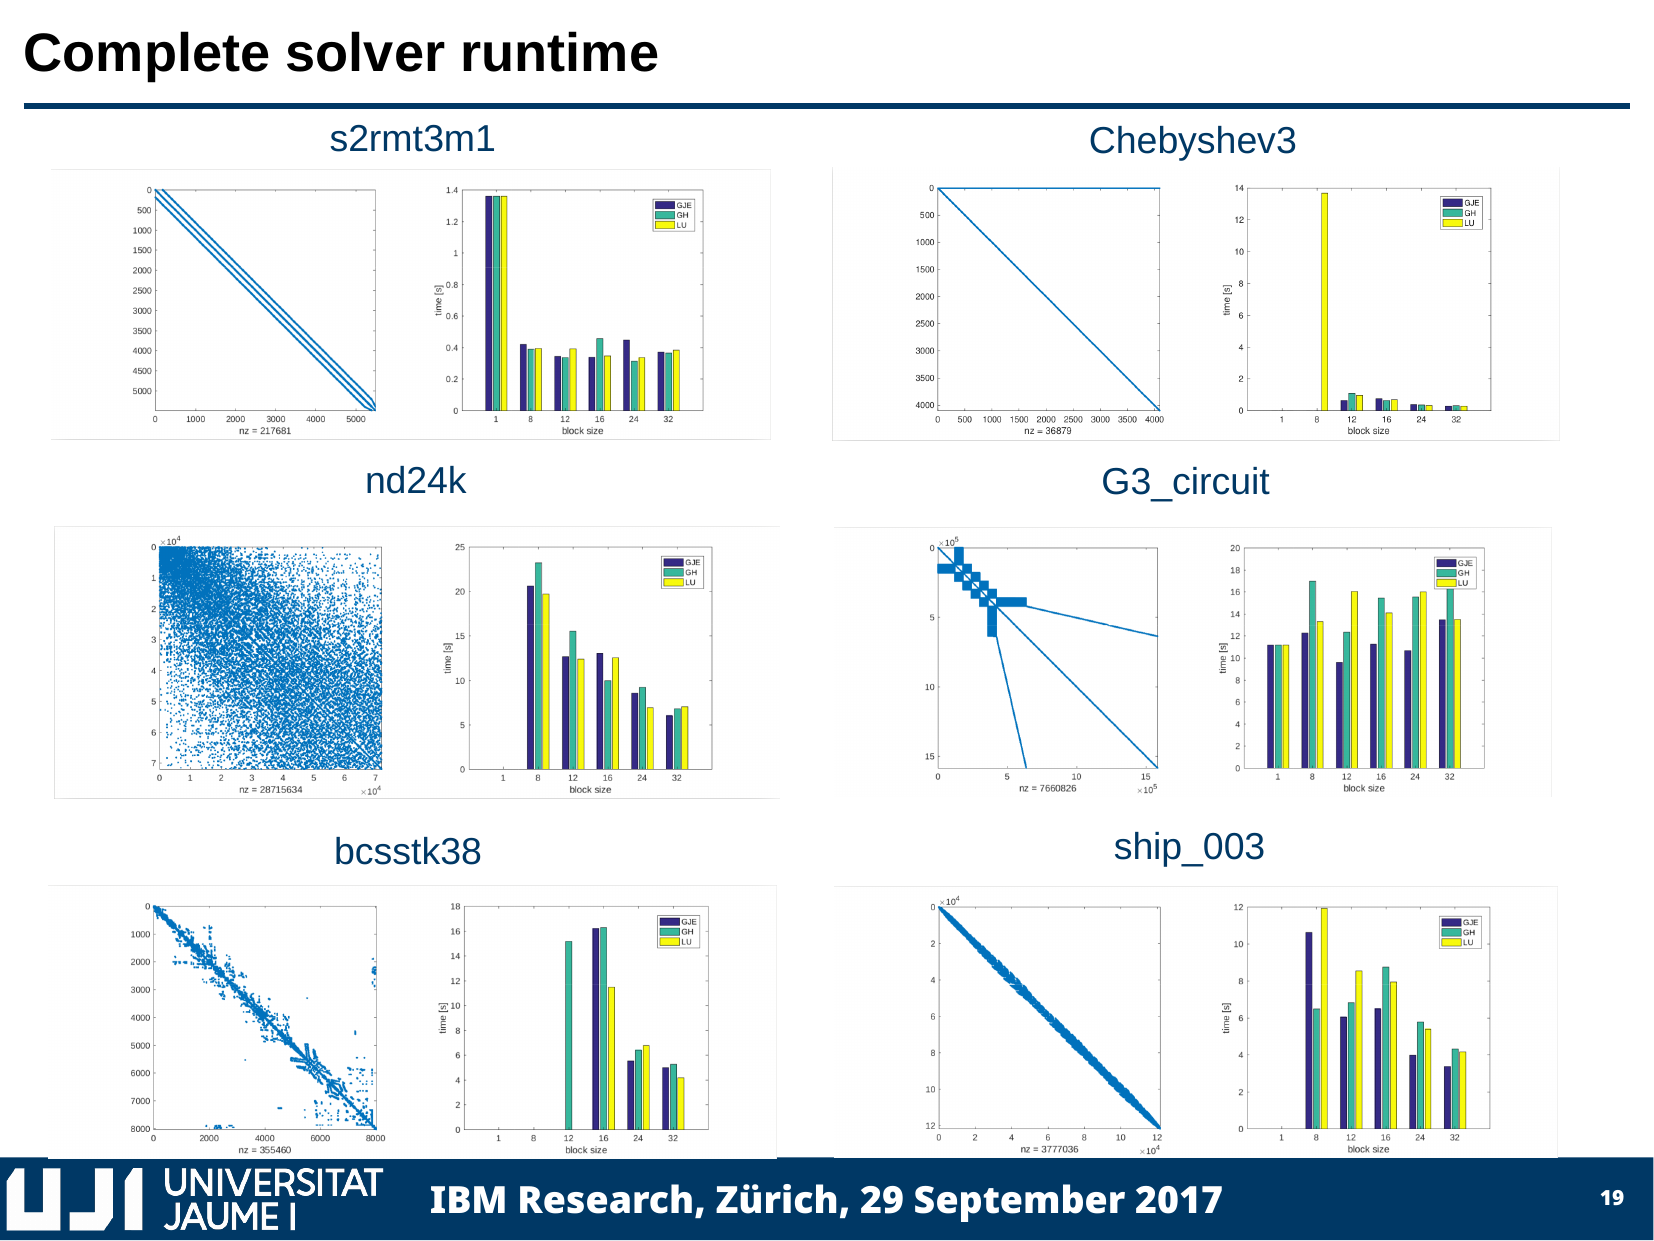

# Complete solver runtime
s2rmt3m1
Chebyshev3
nd24k
G3_circuit
ship_003
bcsstk38
IBM Research, Zürich, 29 September 2017
19